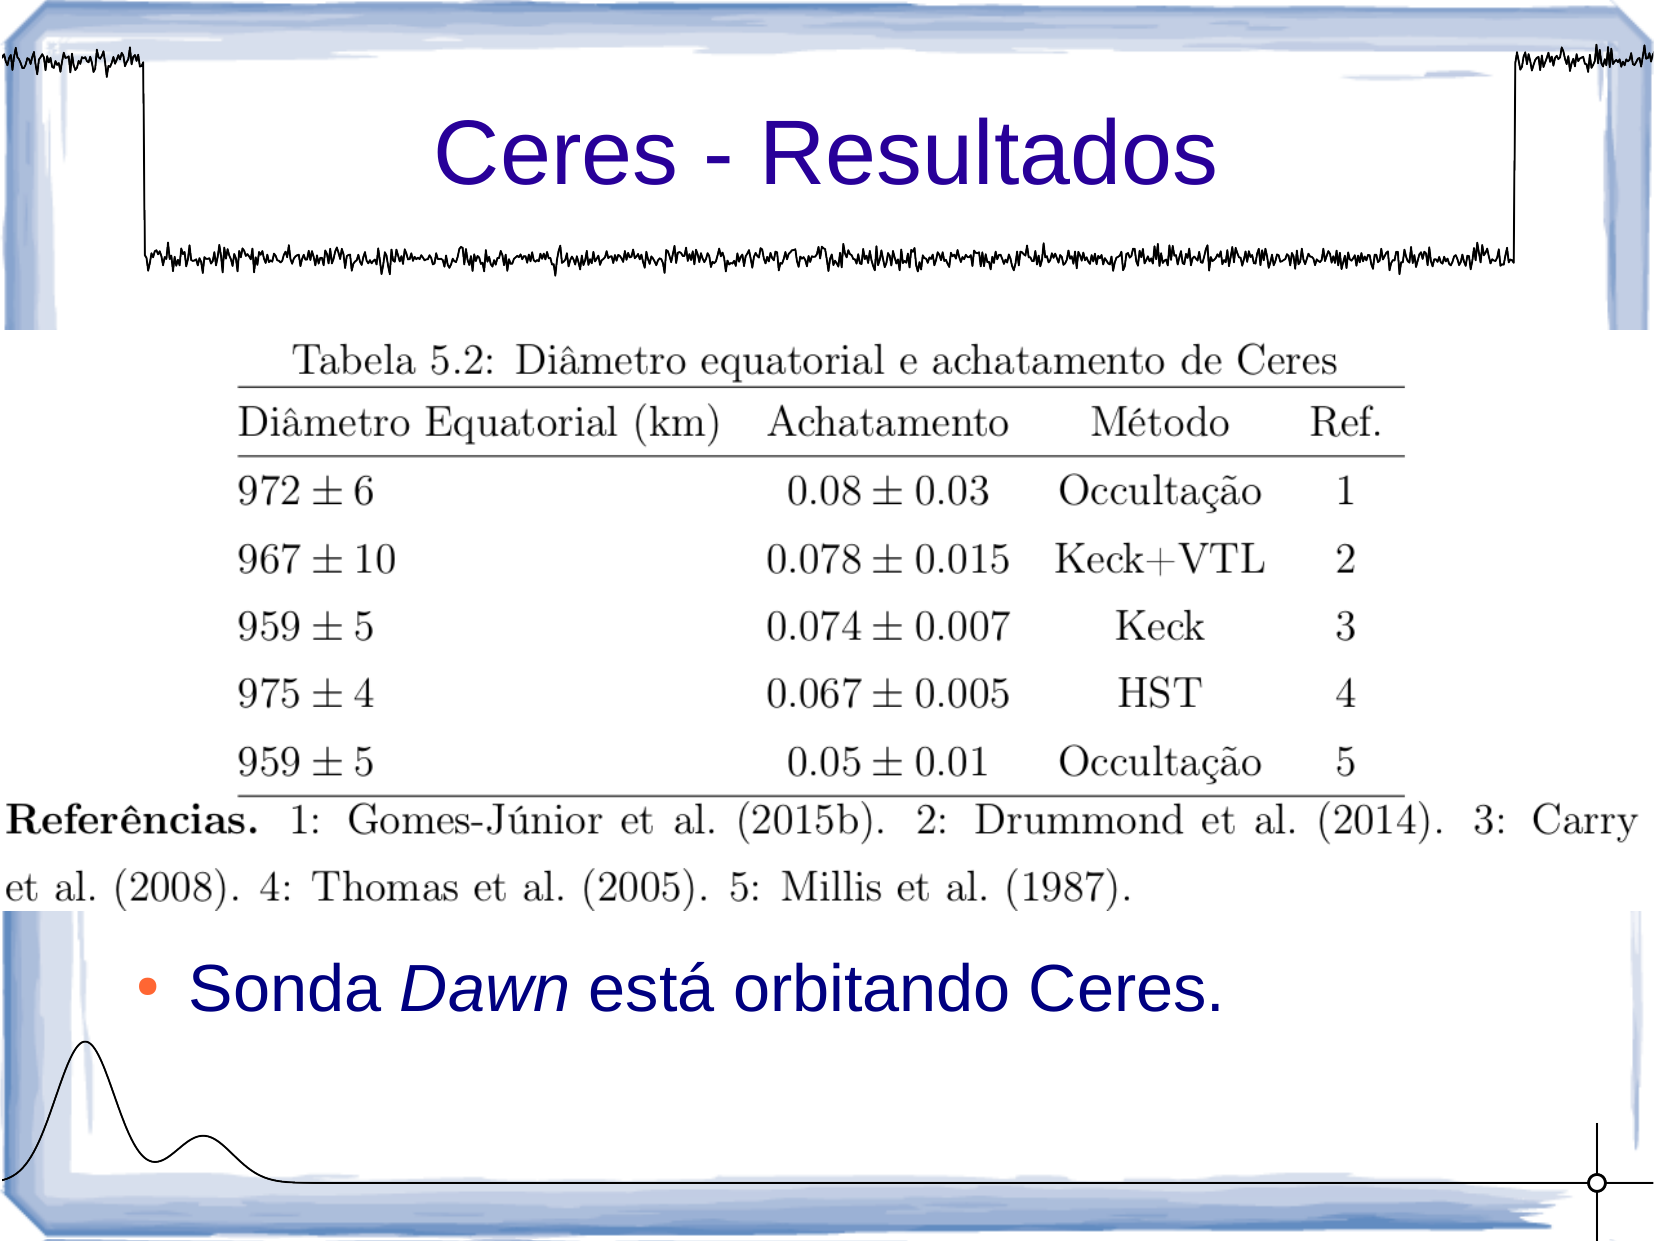

# Ceres - Resultados
Sonda Dawn está orbitando Ceres.